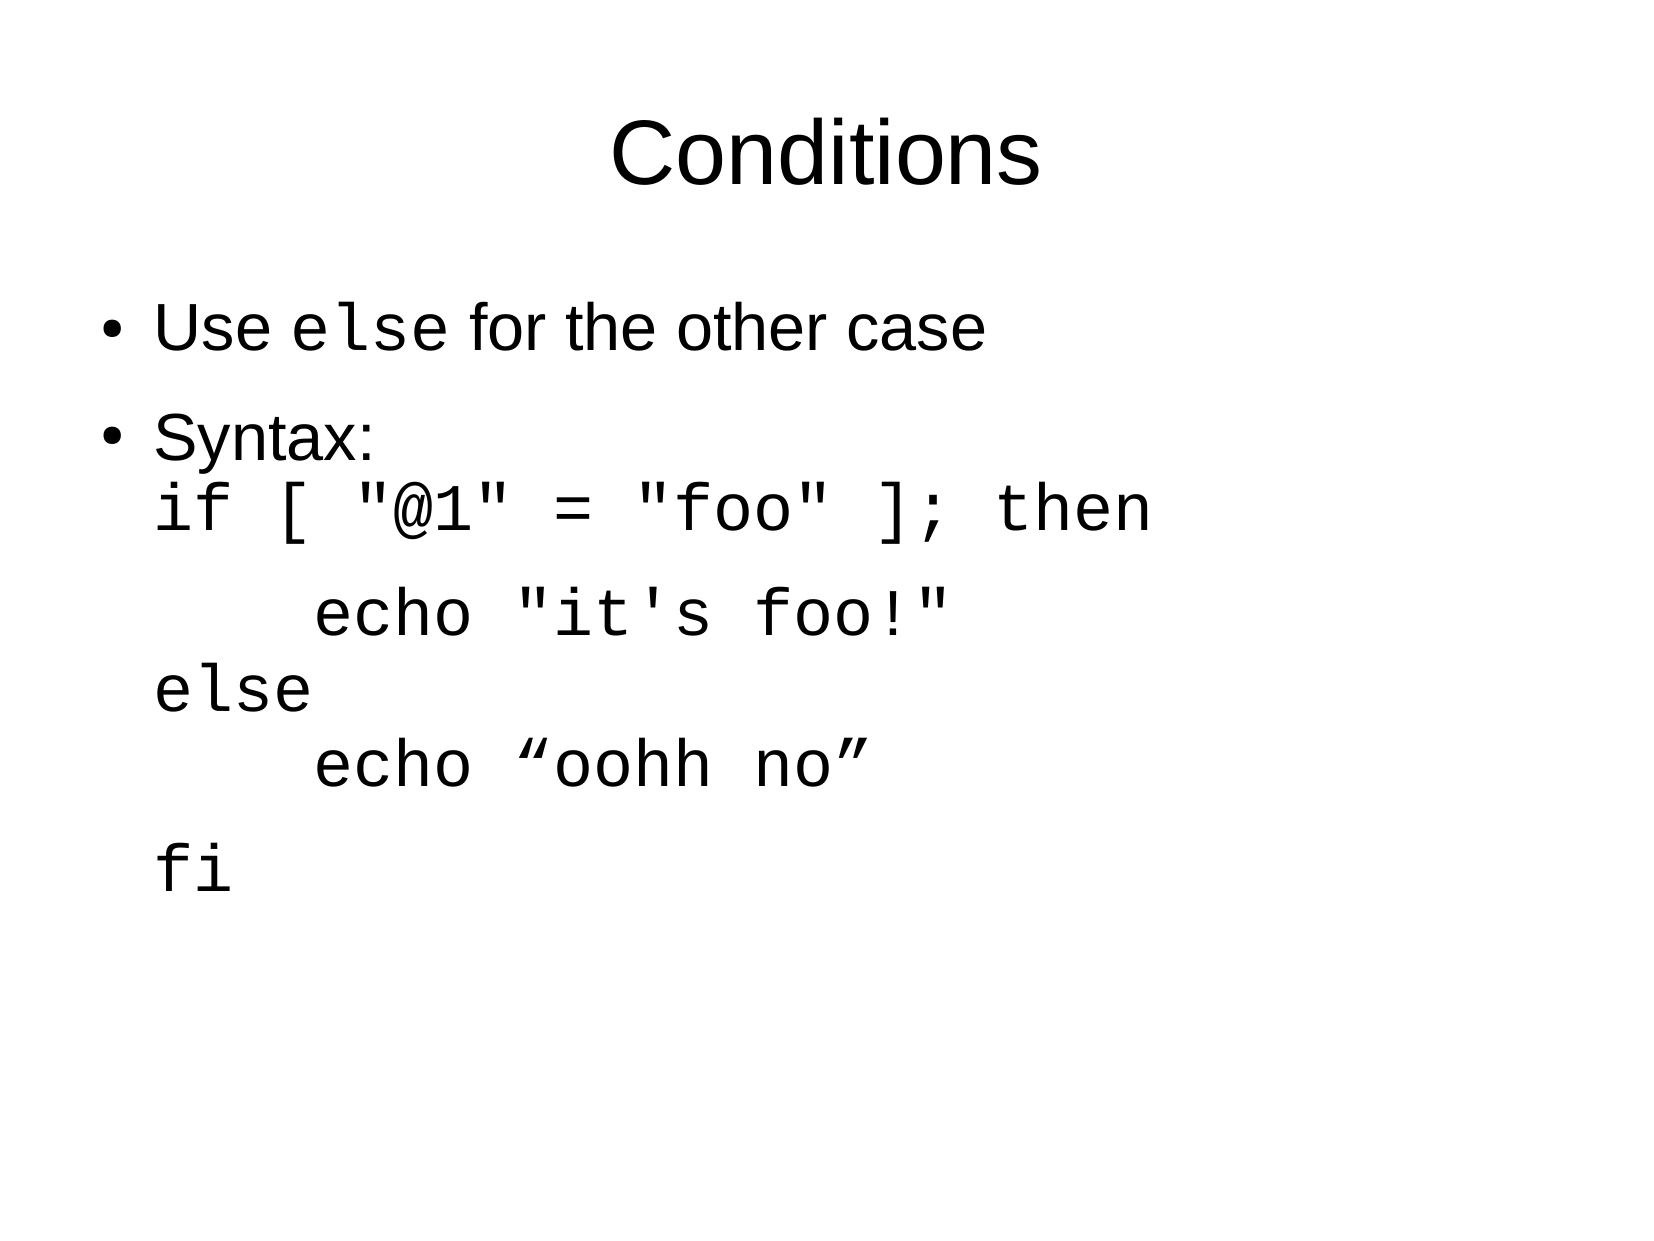

# Conditions
Use else for the other case
Syntax:
if [ "@1" = "foo" ]; then
 echo "it's foo!"
else
 echo “oohh no”
fi